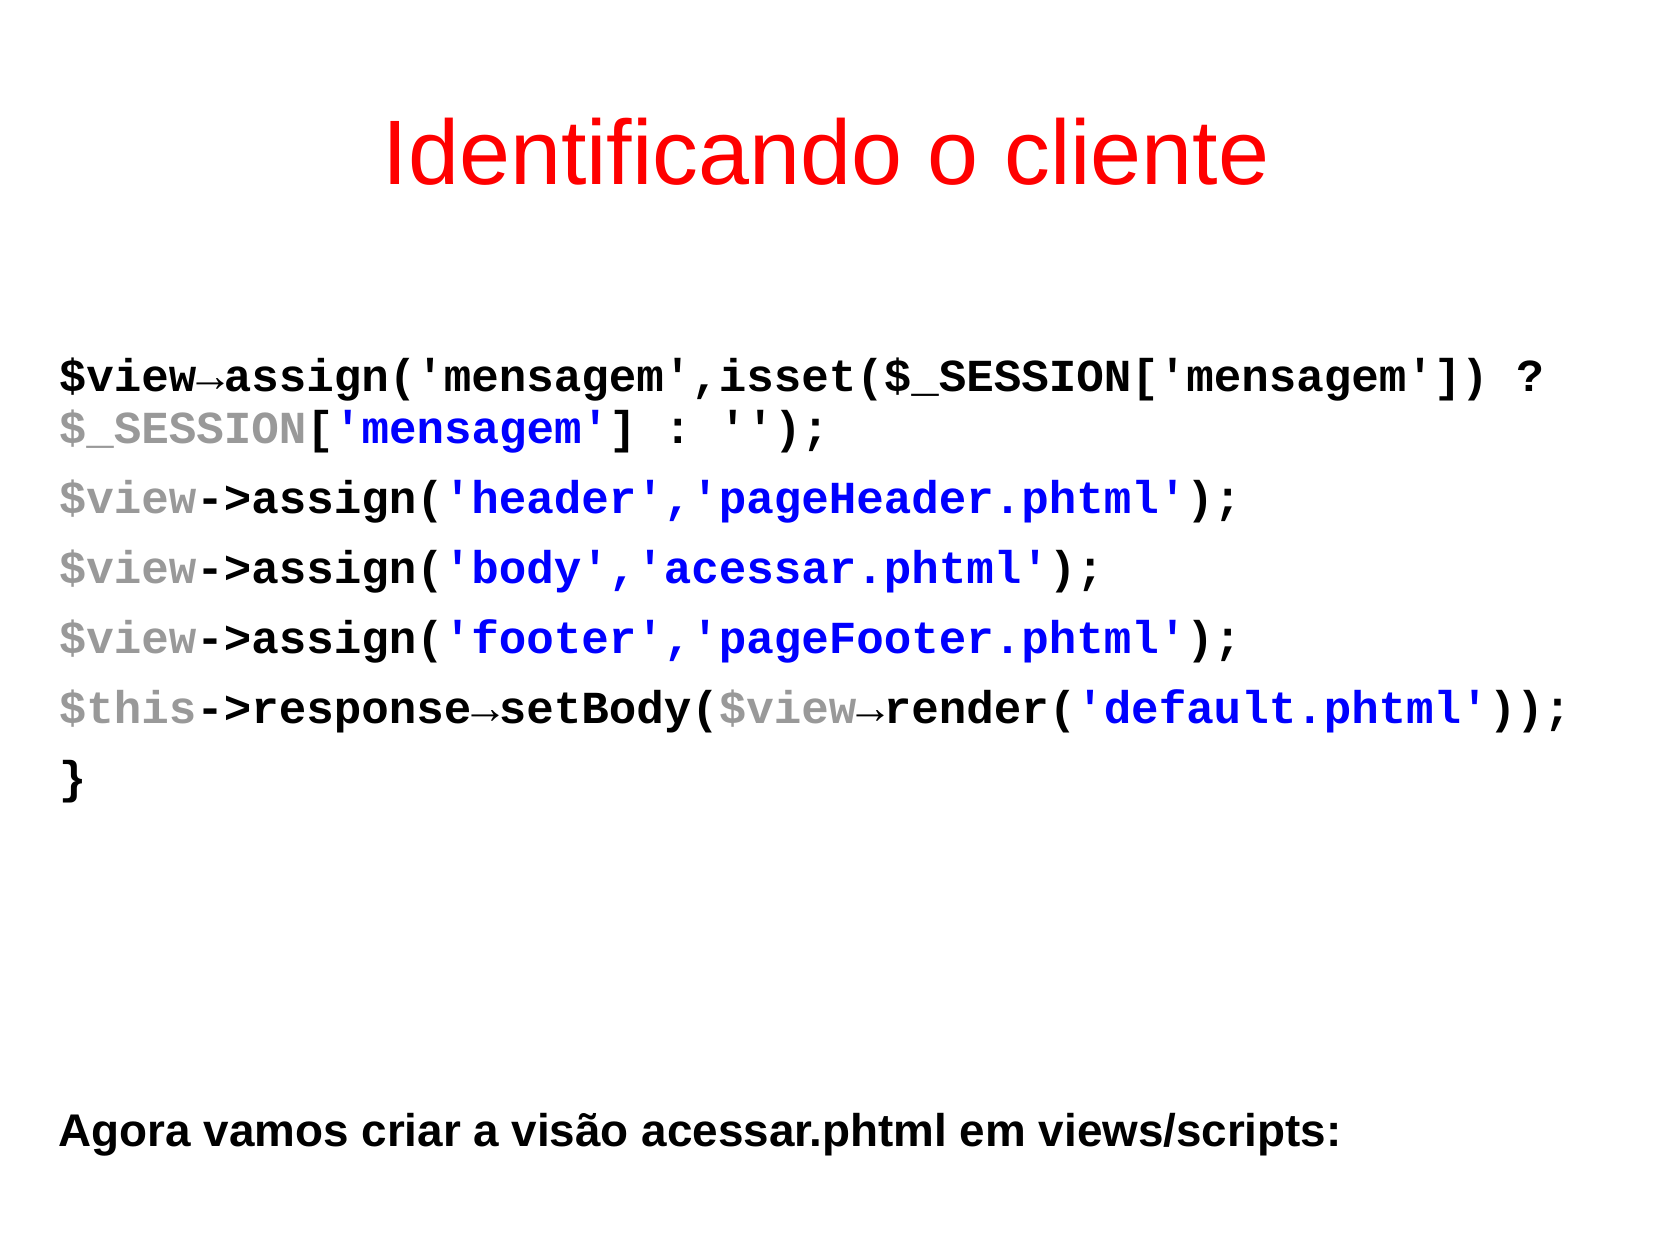

# Identificando o cliente
$view→assign('mensagem',isset($_SESSION['mensagem']) ?$_SESSION['mensagem'] : '');
$view->assign('header','pageHeader.phtml');
$view->assign('body','acessar.phtml');
$view->assign('footer','pageFooter.phtml');
$this->response→setBody($view→render('default.phtml'));
}
Agora vamos criar a visão acessar.phtml em views/scripts: